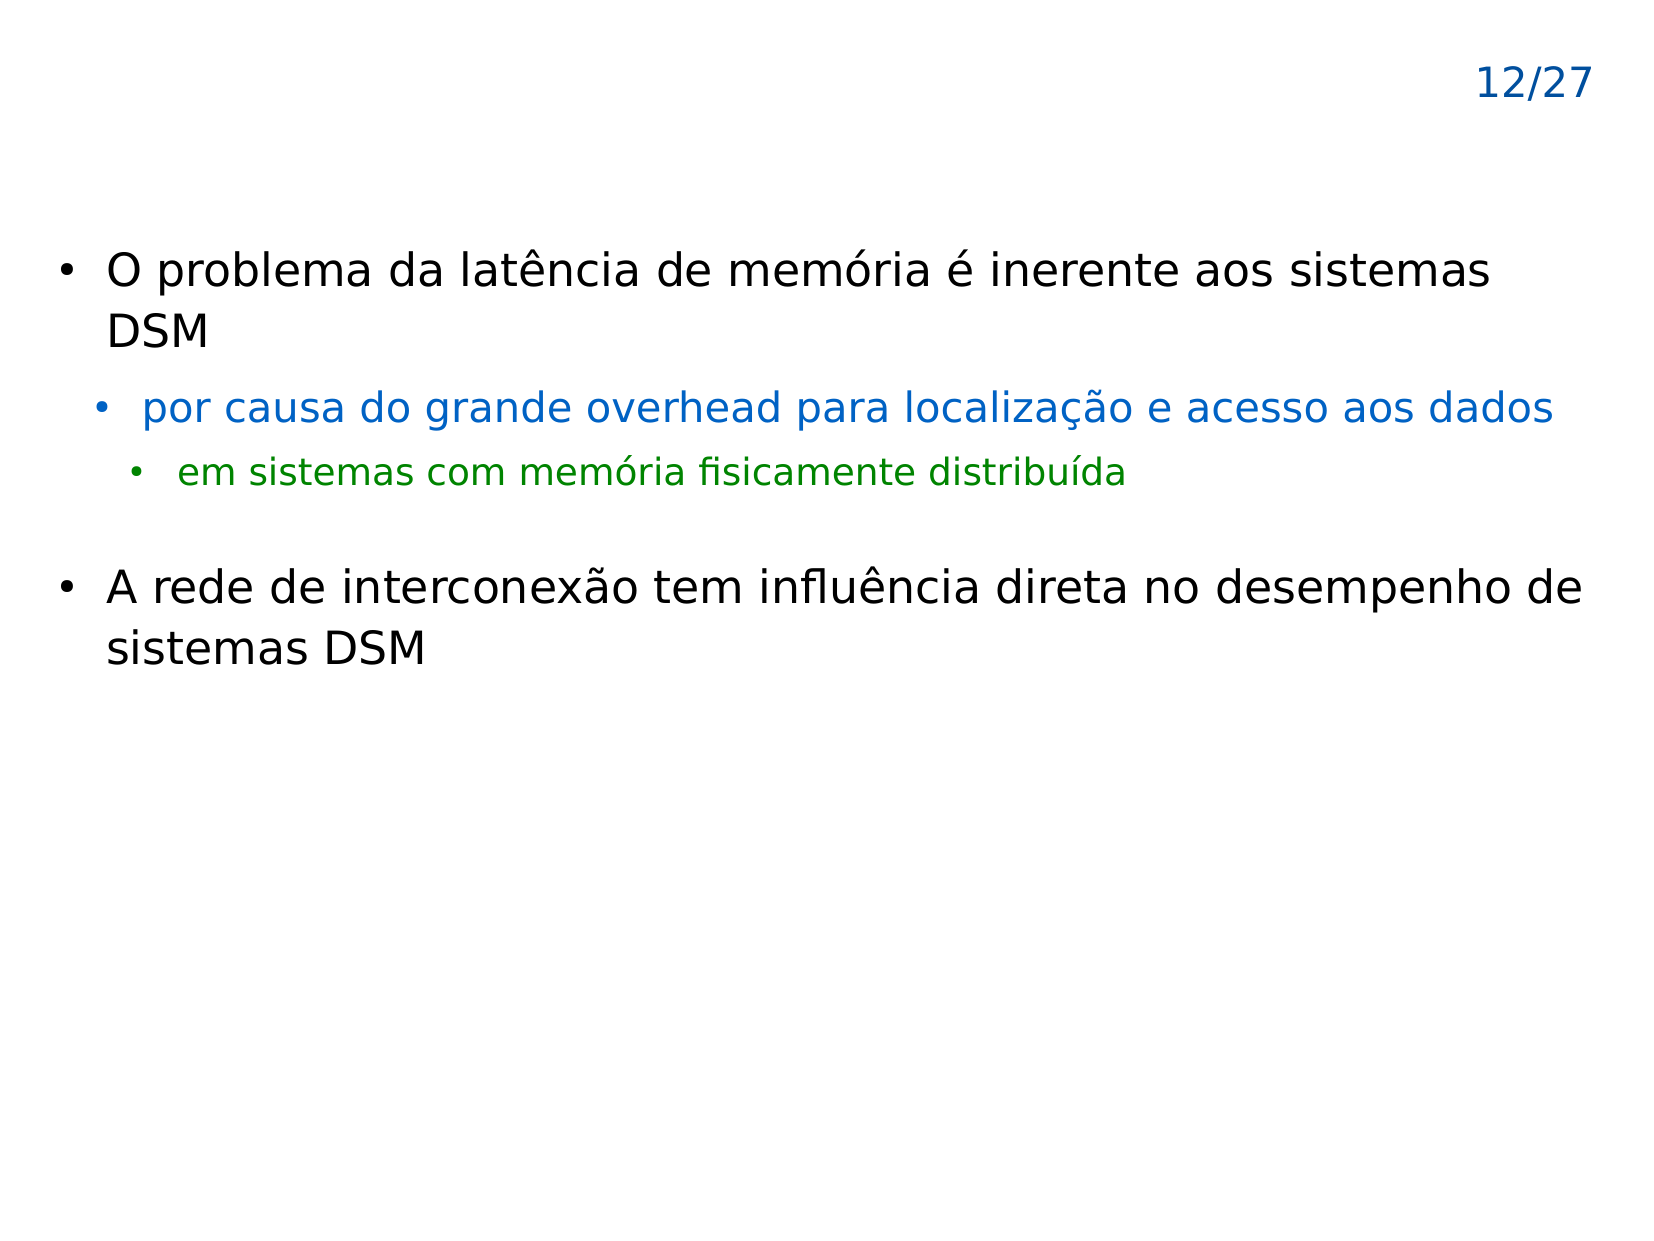

#
12
O problema da latência de memória é inerente aos sistemas DSM
por causa do grande overhead para localização e acesso aos dados
em sistemas com memória fisicamente distribuída
A rede de interconexão tem influência direta no desempenho de sistemas DSM